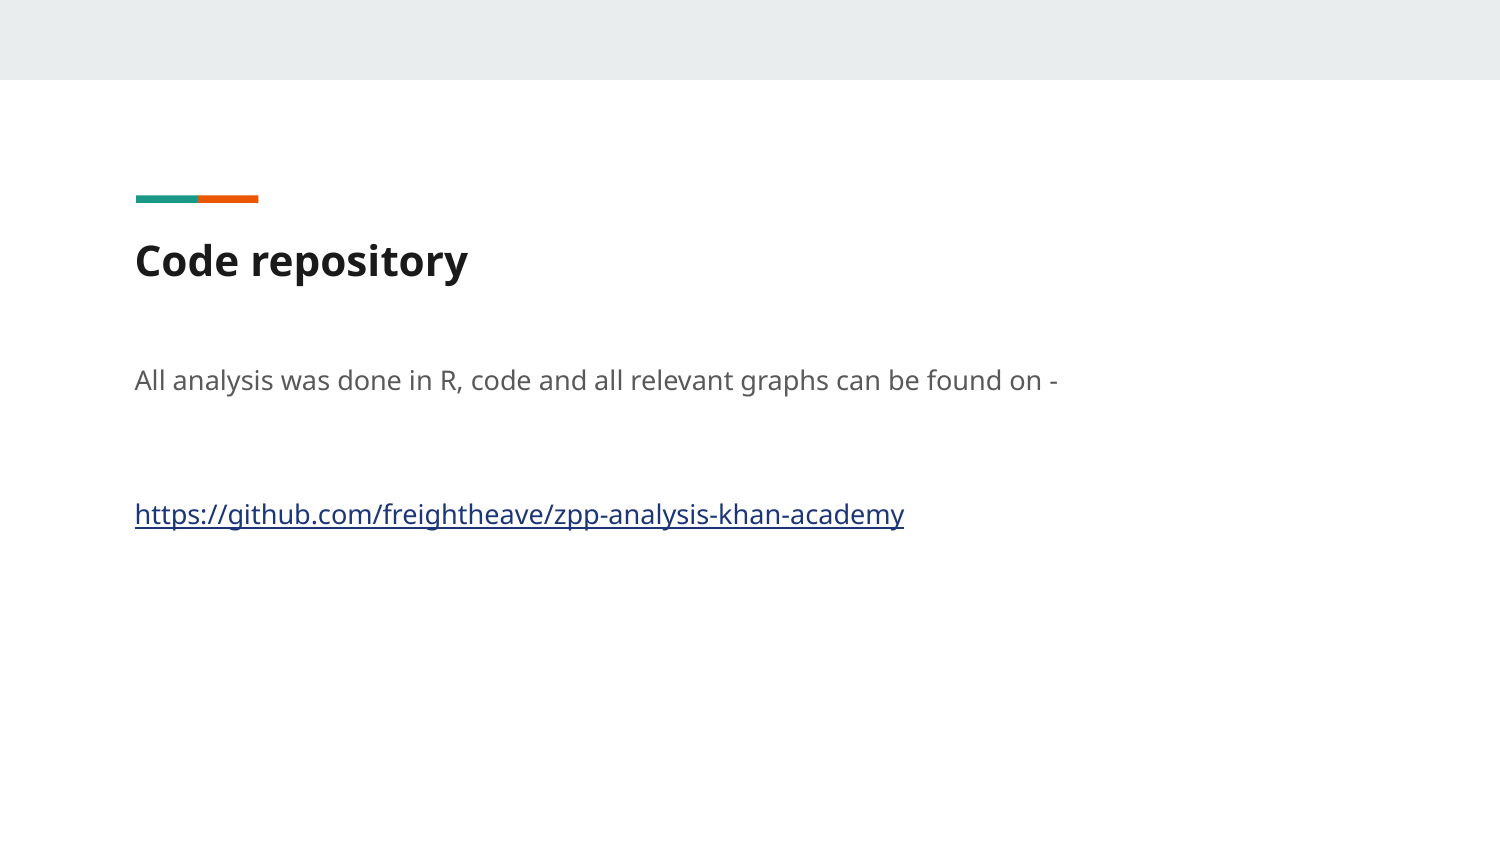

# Code repository
All analysis was done in R, code and all relevant graphs can be found on -
https://github.com/freightheave/zpp-analysis-khan-academy